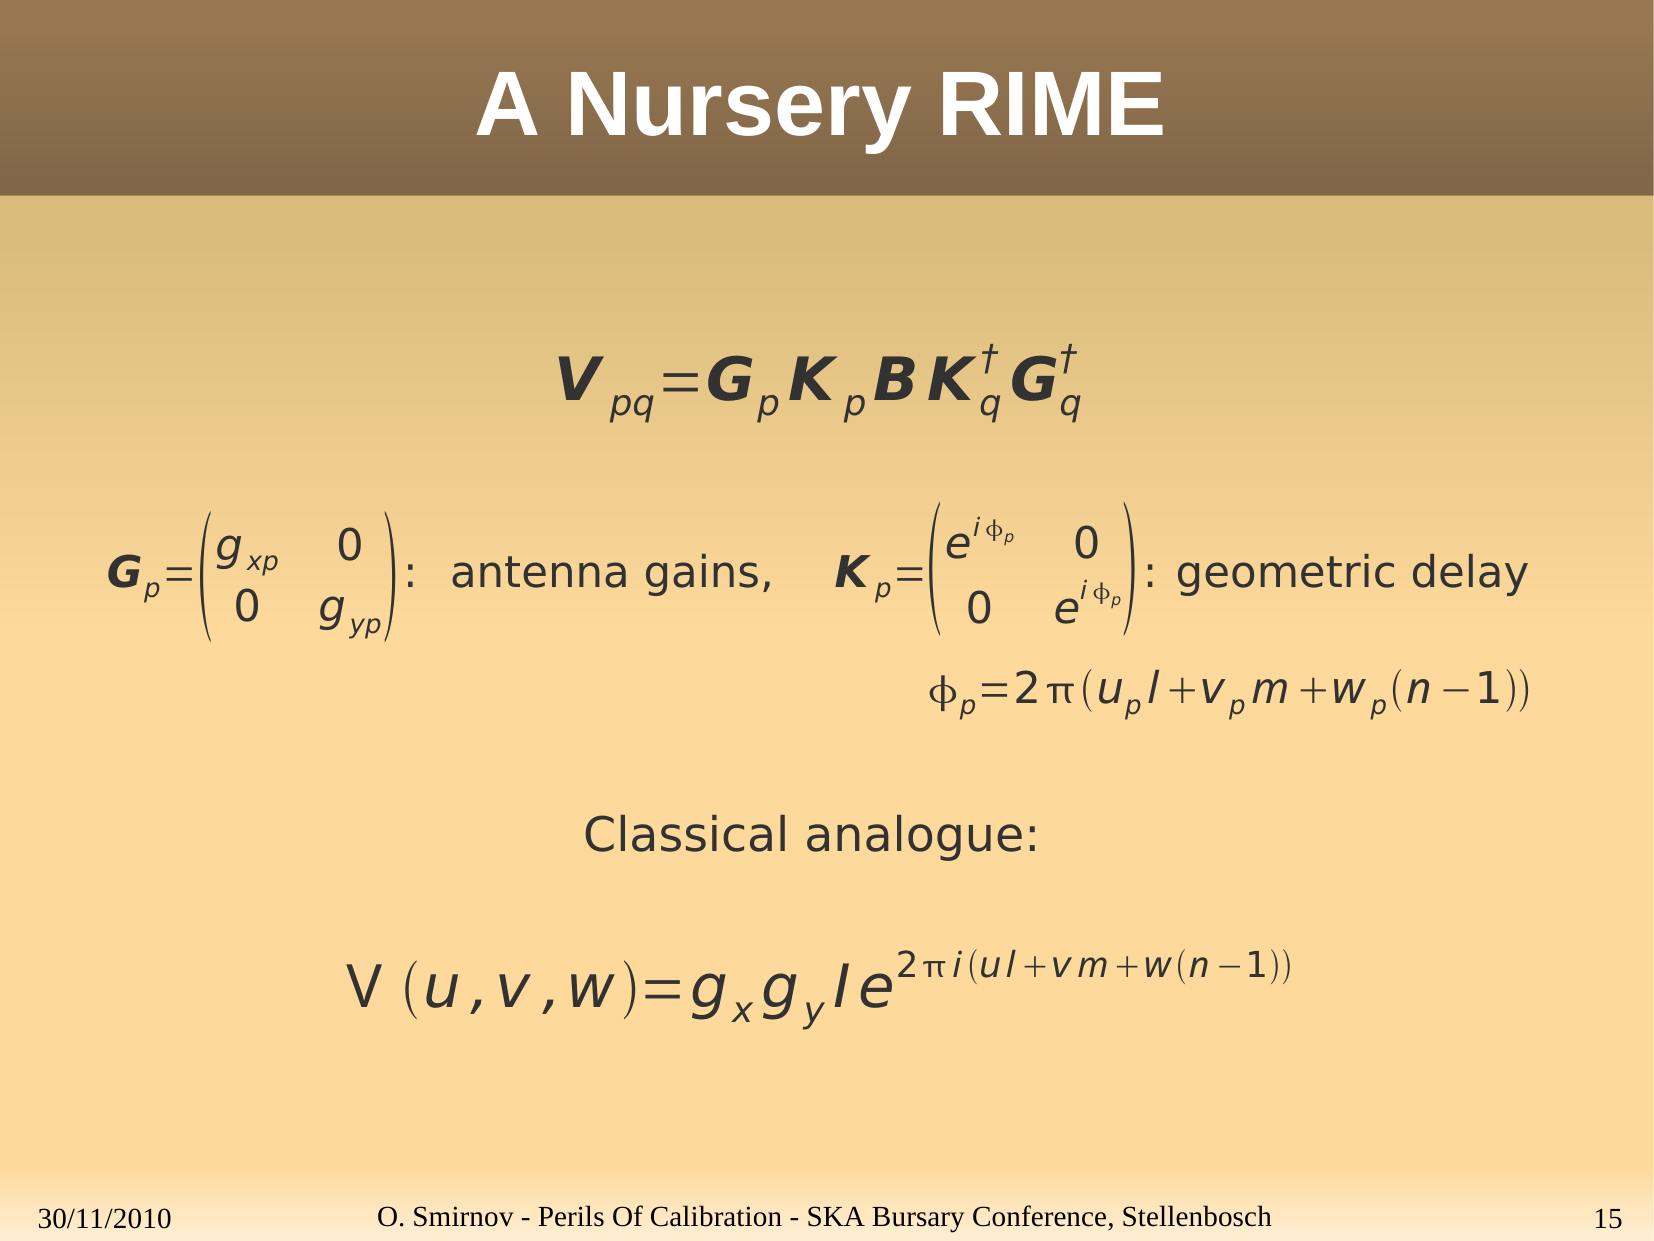

# A Nursery RIME
O. Smirnov - Perils Of Calibration - SKA Bursary Conference, Stellenbosch
30/11/2010
15